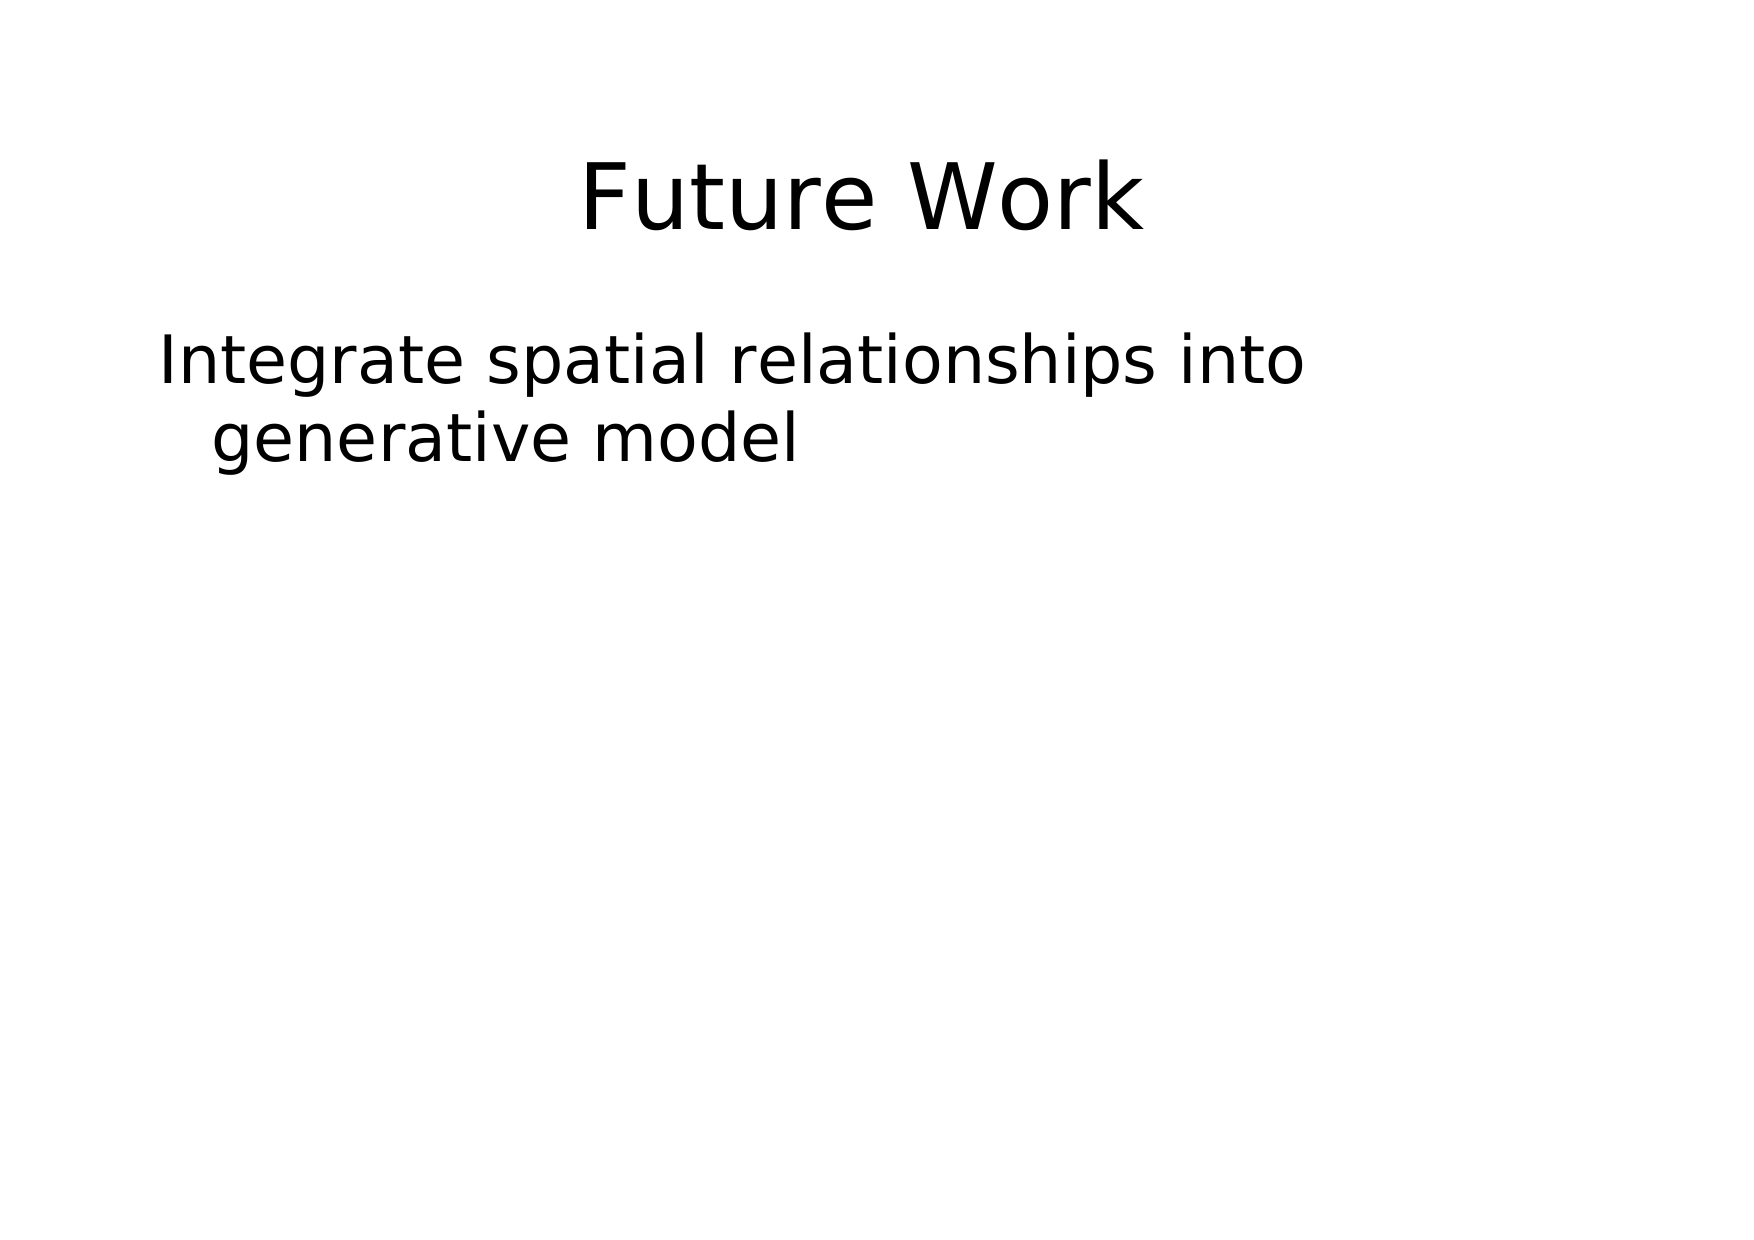

# Future Work
Integrate spatial relationships into generative model